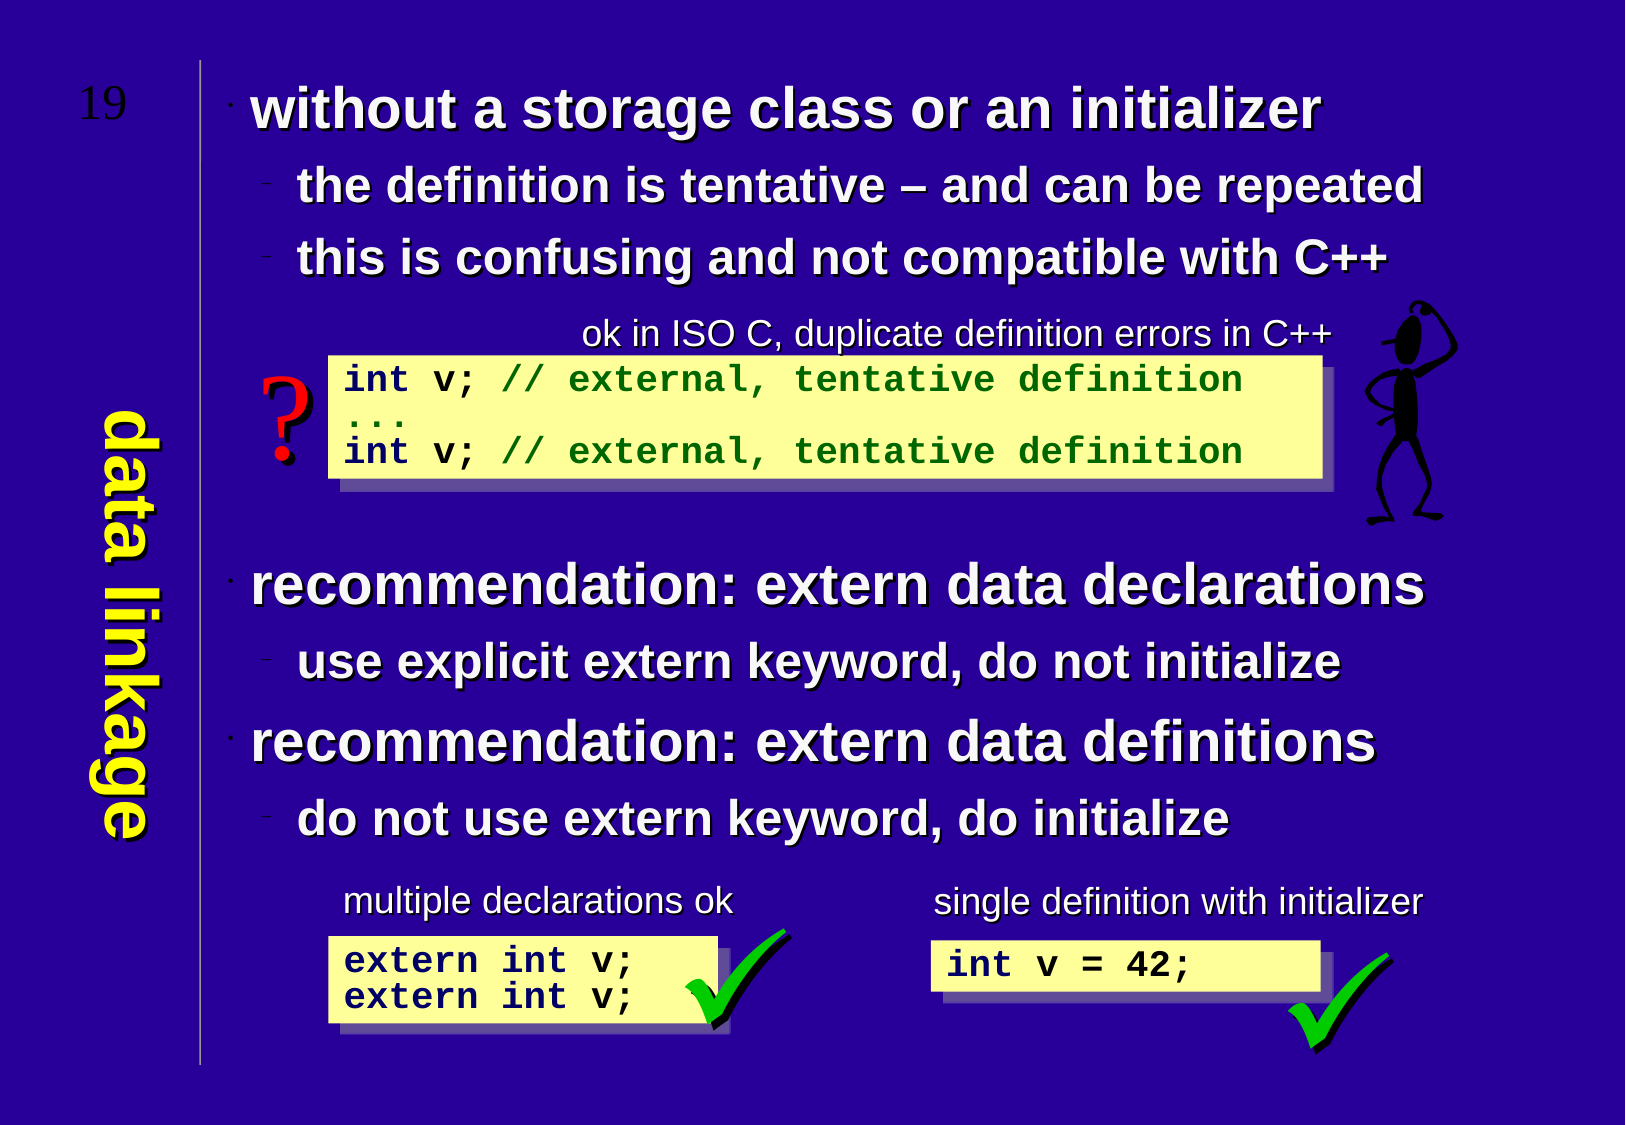

19
 without a storage class or an initializer
the definition is tentative – and can be repeated
this is confusing and not compatible with C++
 recommendation: extern data declarations
use explicit extern keyword, do not initialize
 recommendation: extern data definitions
do not use extern keyword, do initialize
# data linkage
ok in ISO C, duplicate definition errors in C++
?
int v; // external, tentative definition
...
int v; // external, tentative definition
multiple declarations ok
single definition with initializer


extern int v;
extern int v;
int v = 42;